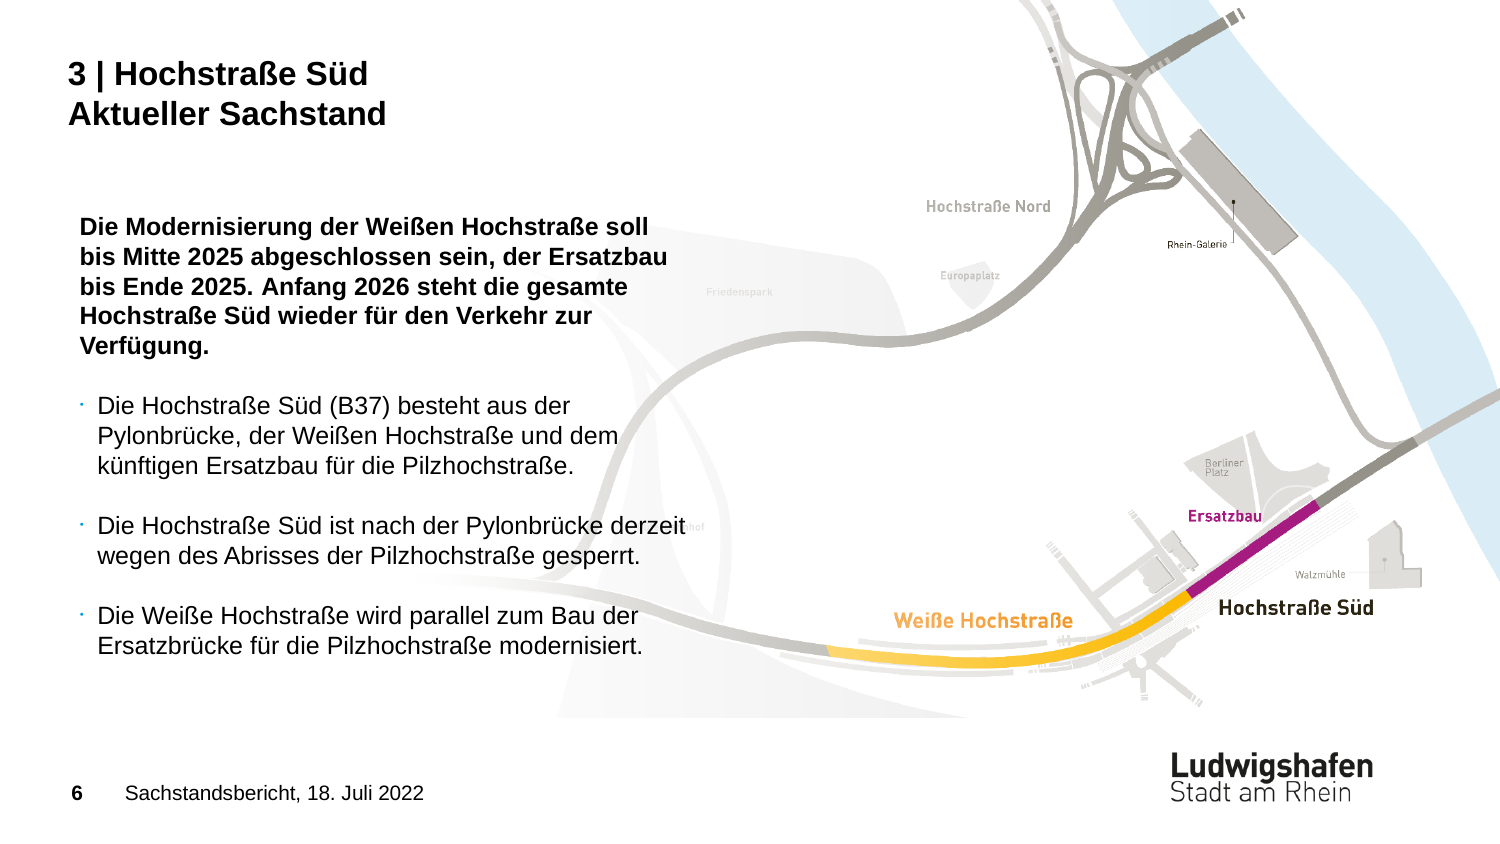

3 | Hochstraße Süd
Aktueller Sachstand
Die Modernisierung der Weißen Hochstraße soll bis Mitte 2025 abgeschlossen sein, der Ersatzbau bis Ende 2025. Anfang 2026 steht die gesamte Hochstraße Süd wieder für den Verkehr zur Verfügung.
Die Hochstraße Süd (B37) besteht aus der Pylonbrücke, der Weißen Hochstraße und dem künftigen Ersatzbau für die Pilzhochstraße.
Die Hochstraße Süd ist nach der Pylonbrücke derzeit wegen des Abrisses der Pilzhochstraße gesperrt.
Die Weiße Hochstraße wird parallel zum Bau der Ersatzbrücke für die Pilzhochstraße modernisiert.